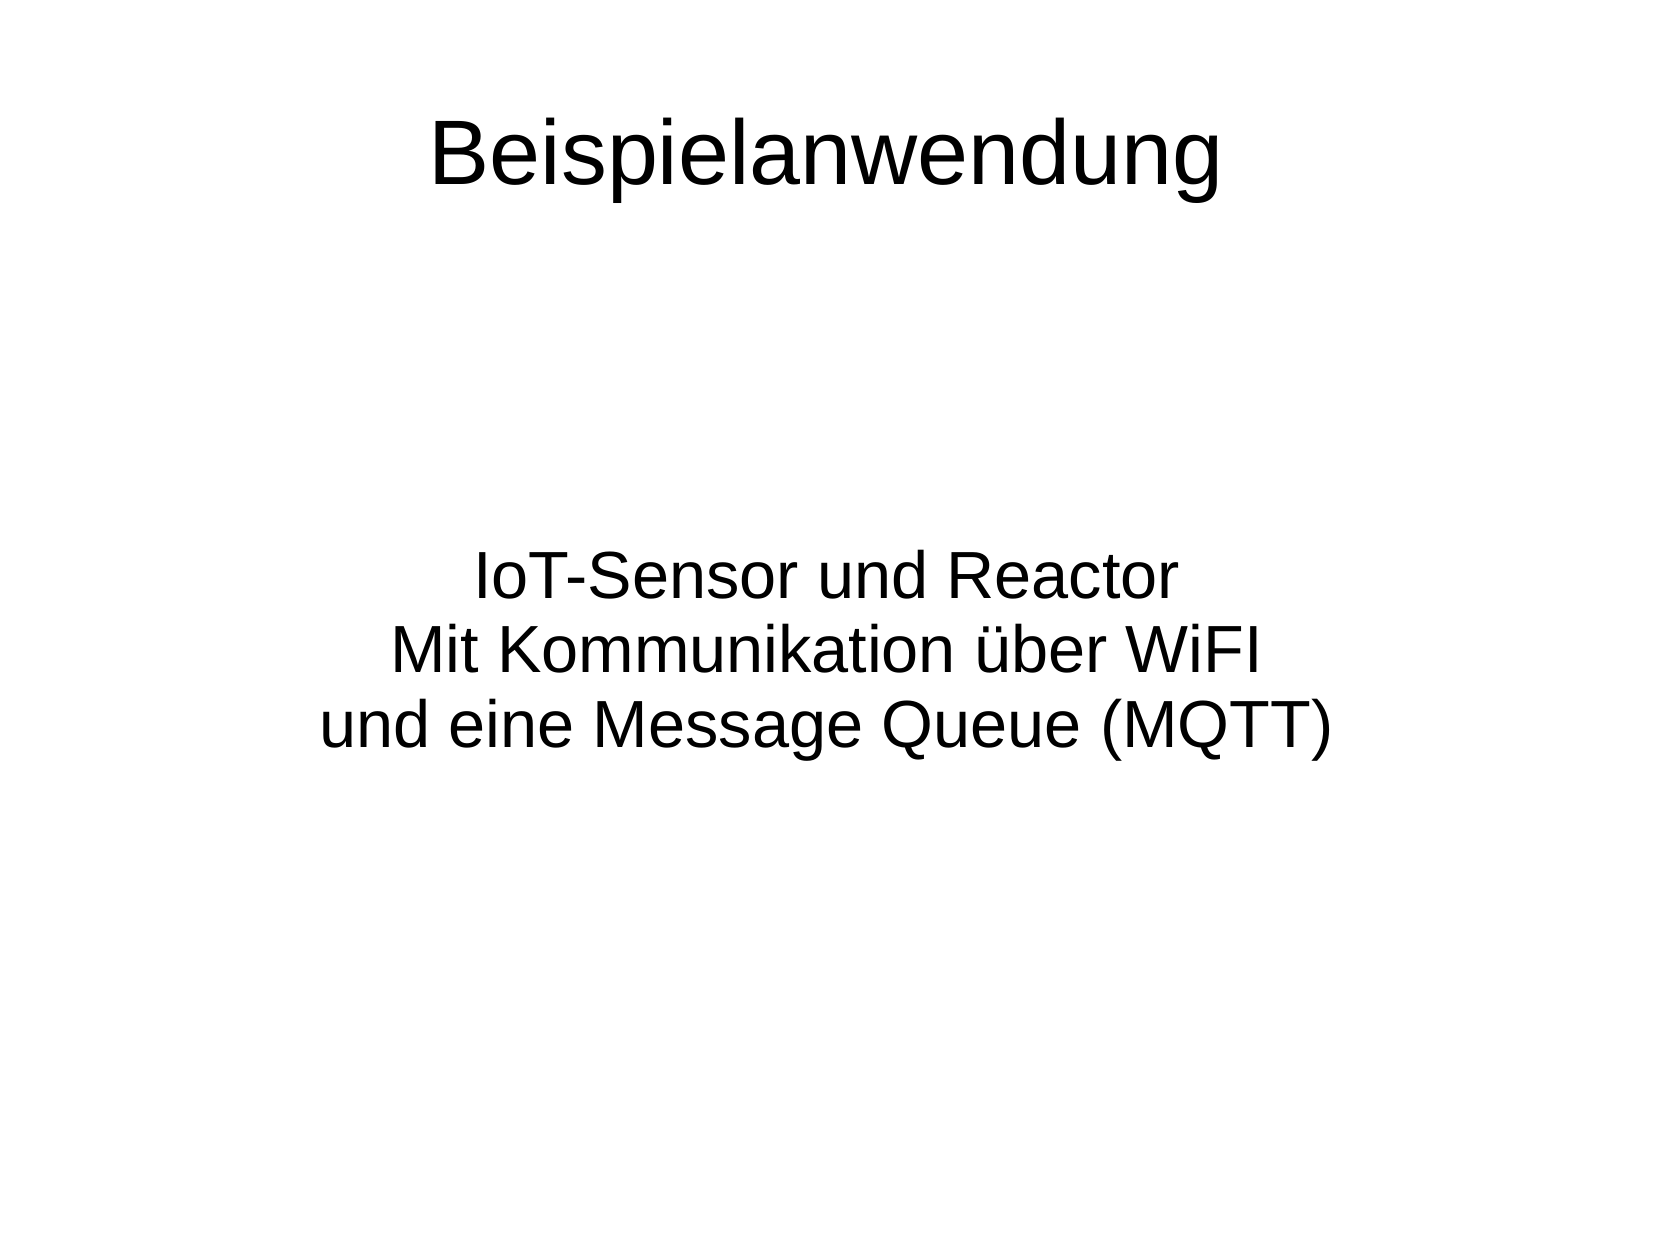

# Beispielanwendung
IoT-Sensor und Reactor
Mit Kommunikation über WiFI
und eine Message Queue (MQTT)